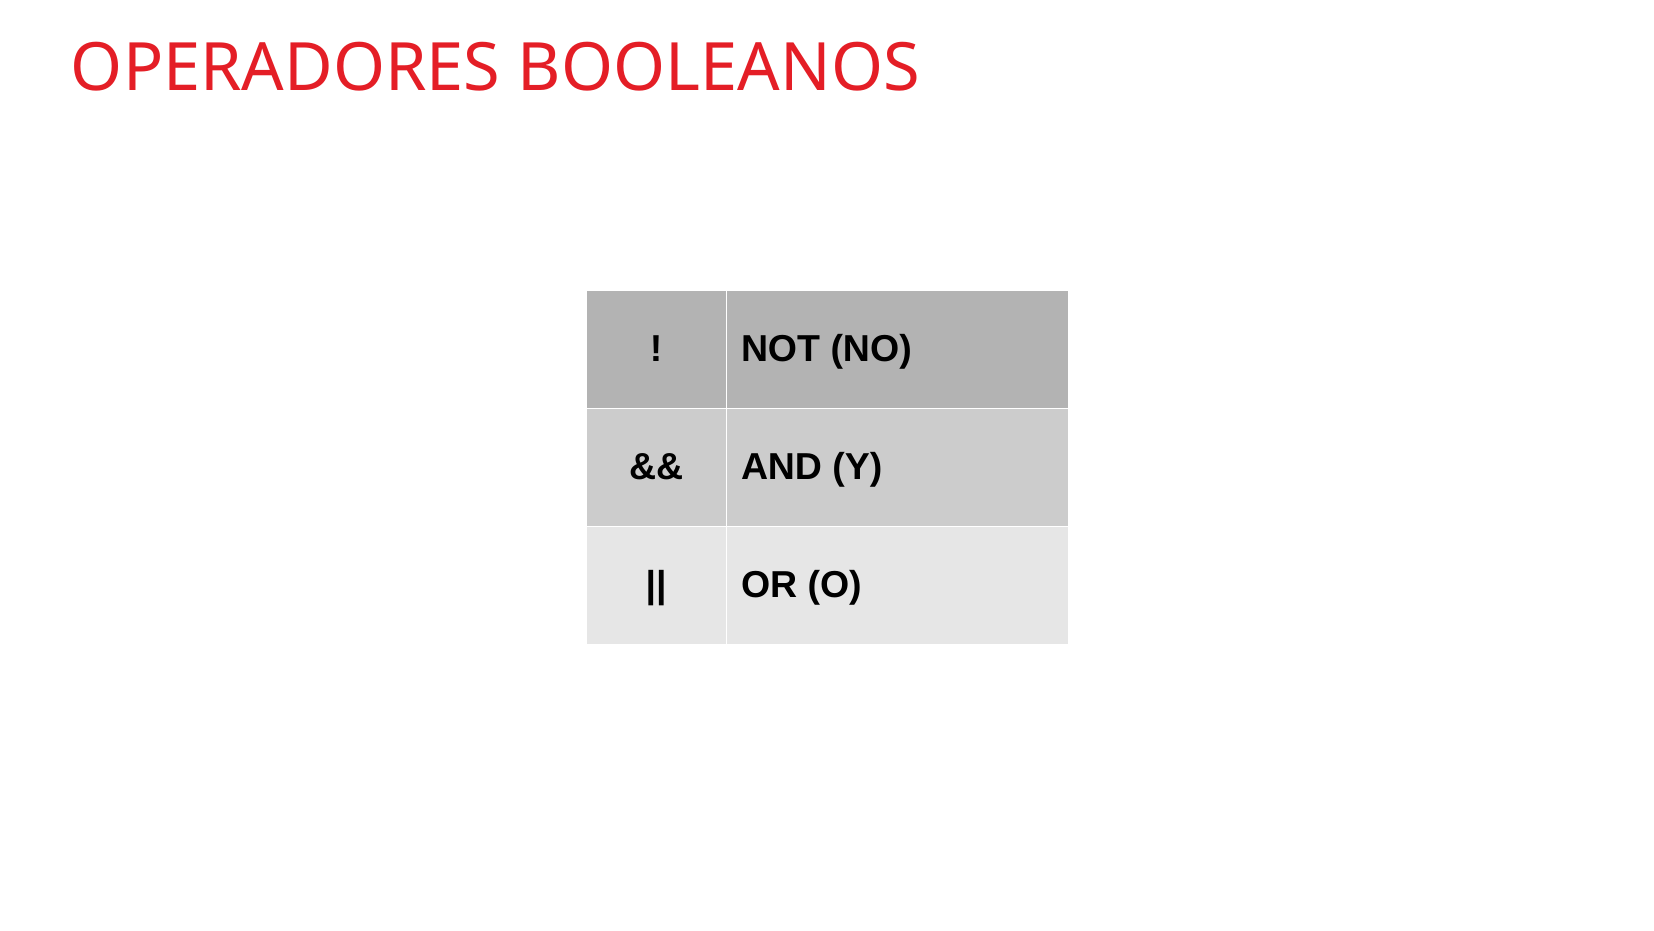

# OPERADORES BOOLEANOS
| ! | NOT (NO) |
| --- | --- |
| && | AND (Y) |
| || | OR (O) |